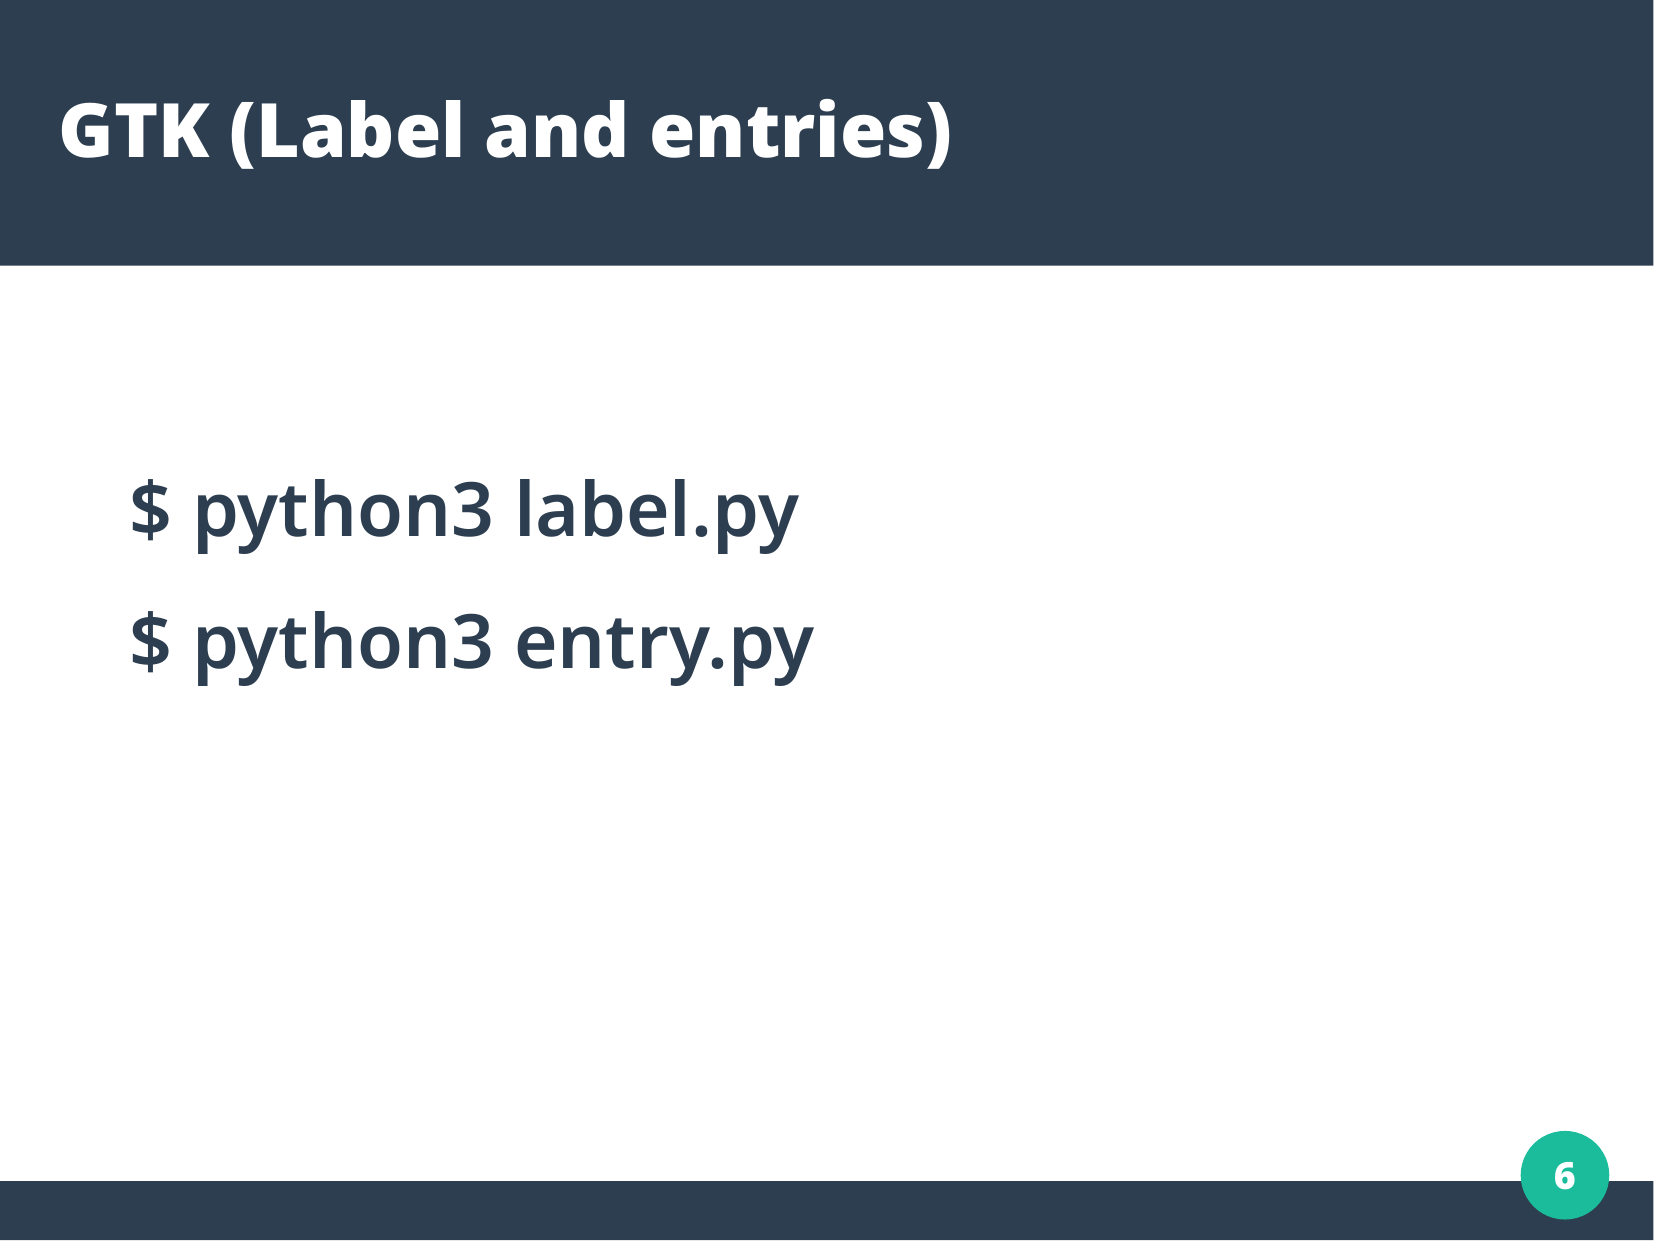

# GTK (Label and entries)
$ python3 label.py
$ python3 entry.py
6